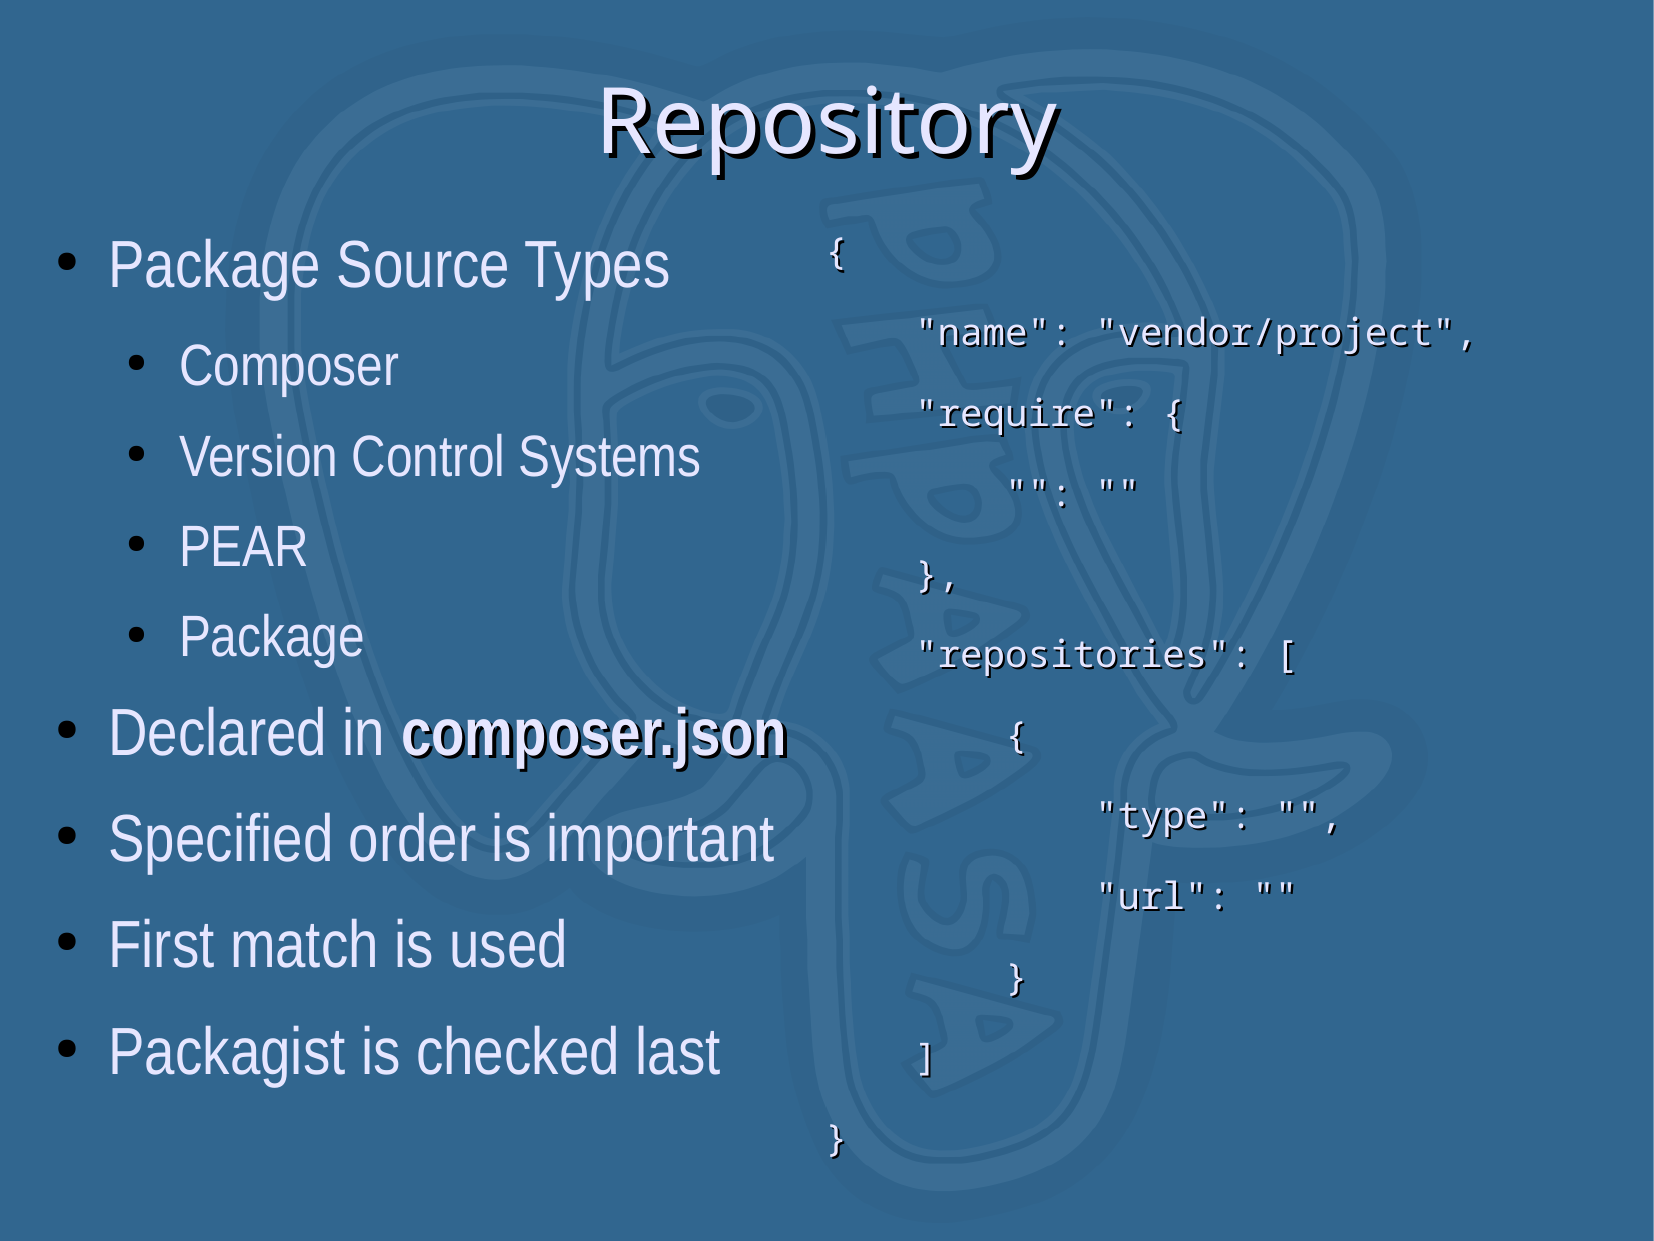

# Repository
Package Source Types
Composer
Version Control Systems
PEAR
Package
Declared in composer.json
Specified order is important
First match is used
Packagist is checked last
{
 "name": "vendor/project",
 "require": {
 "": ""
 },
 "repositories": [
 {
 "type": "",
 "url": ""
 }
 ]
}